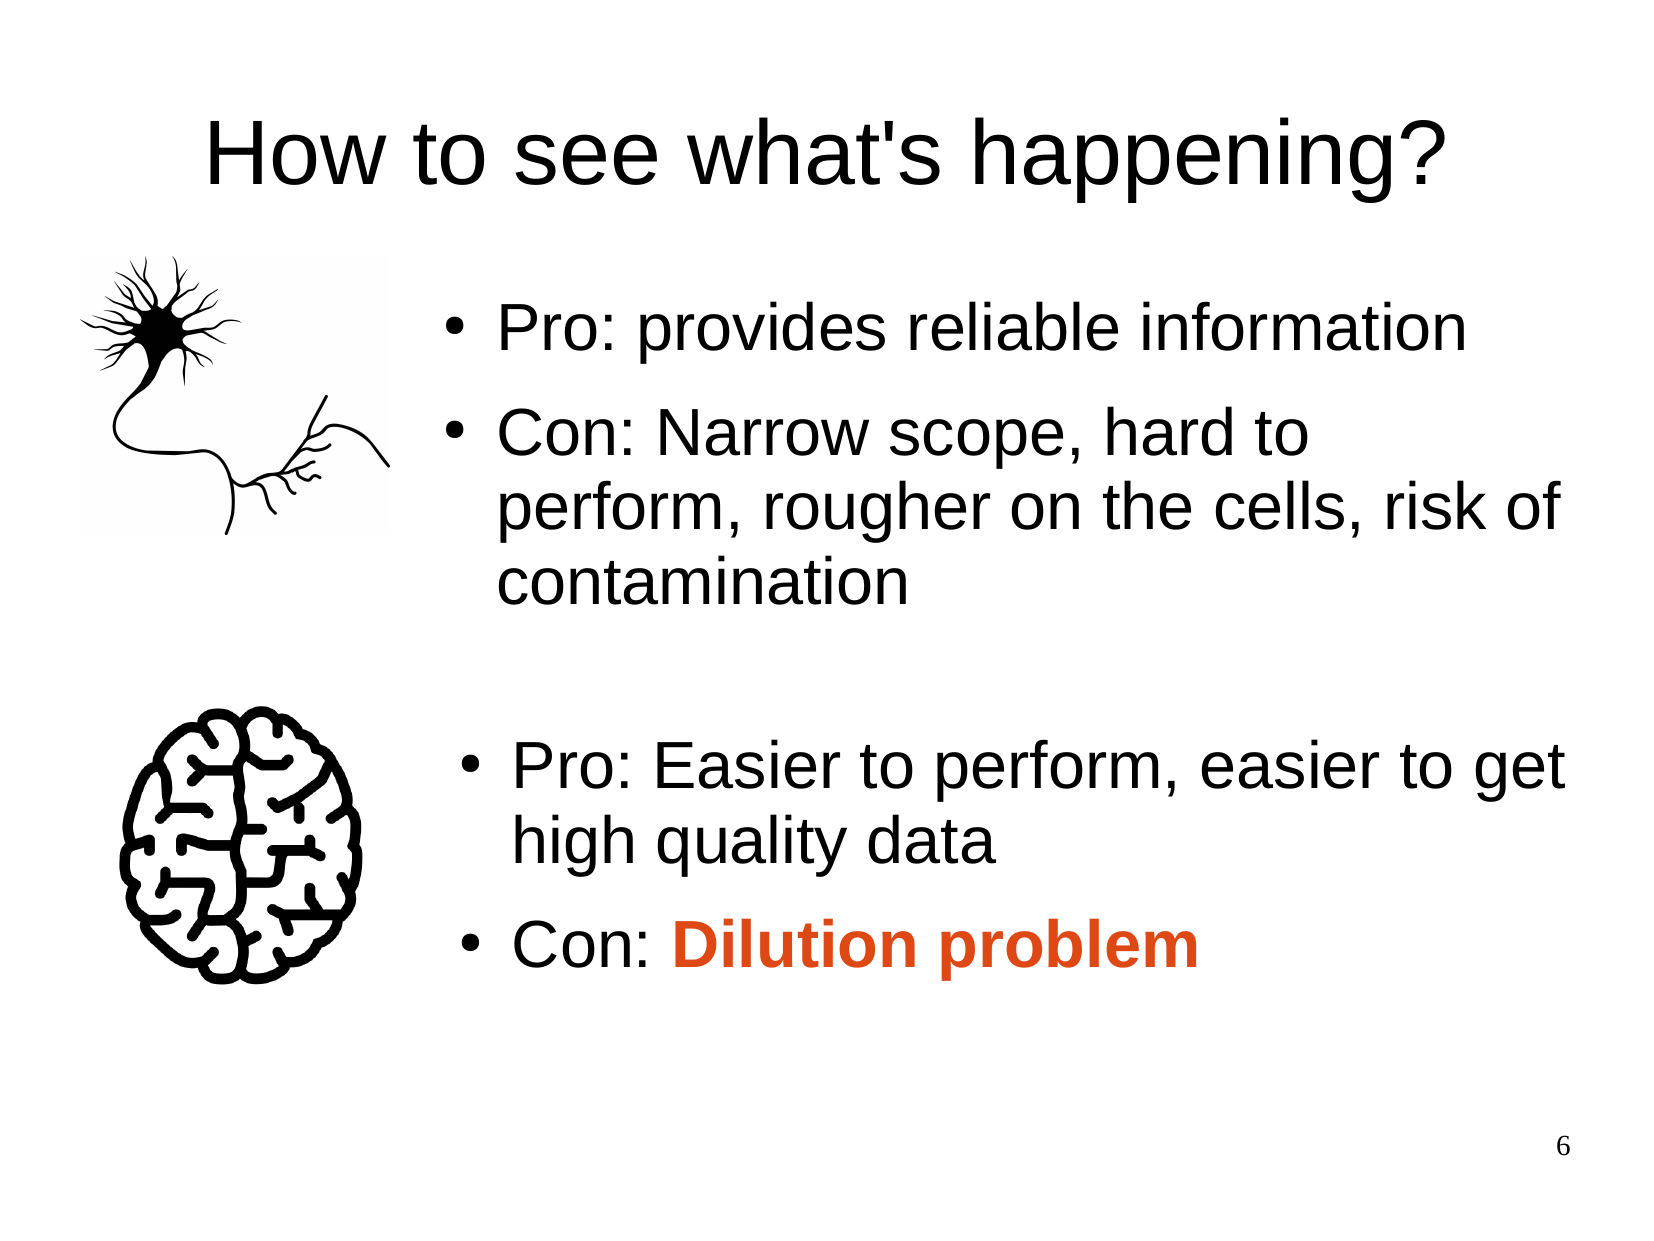

# How to see what's happening?
Pro: provides reliable information
Con: Narrow scope, hard to perform, rougher on the cells, risk of contamination
Pro: Easier to perform, easier to get high quality data
Con: Dilution problem
6